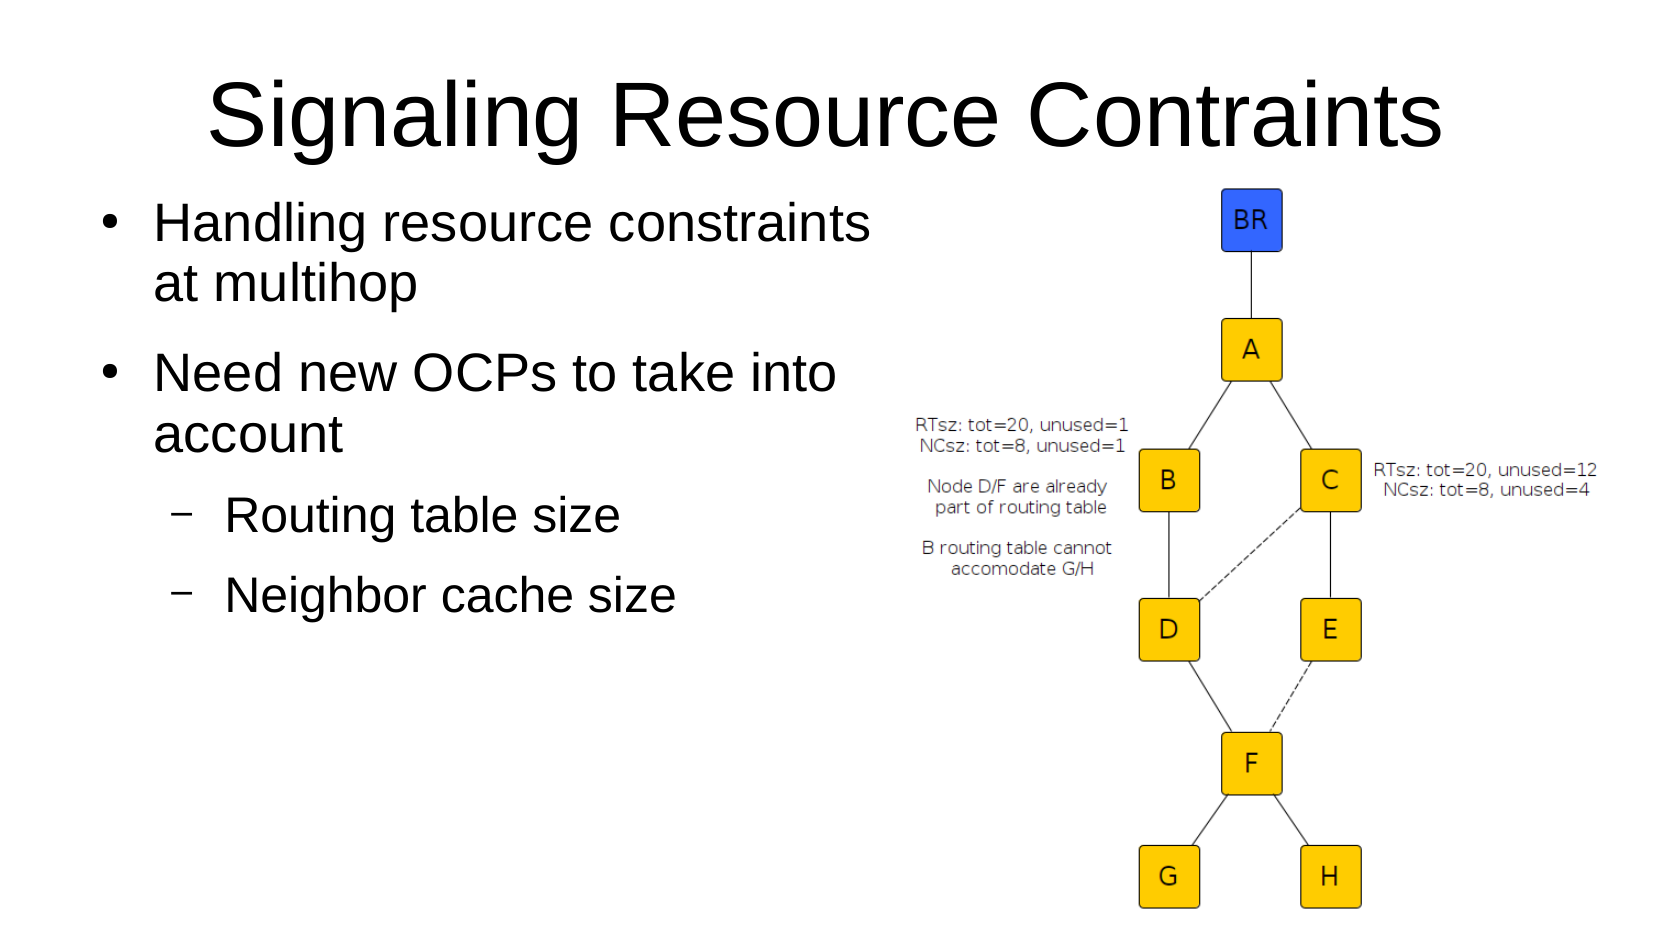

# Signaling Resource Contraints
Handling resource constraints at multihop
Need new OCPs to take into account
Routing table size
Neighbor cache size